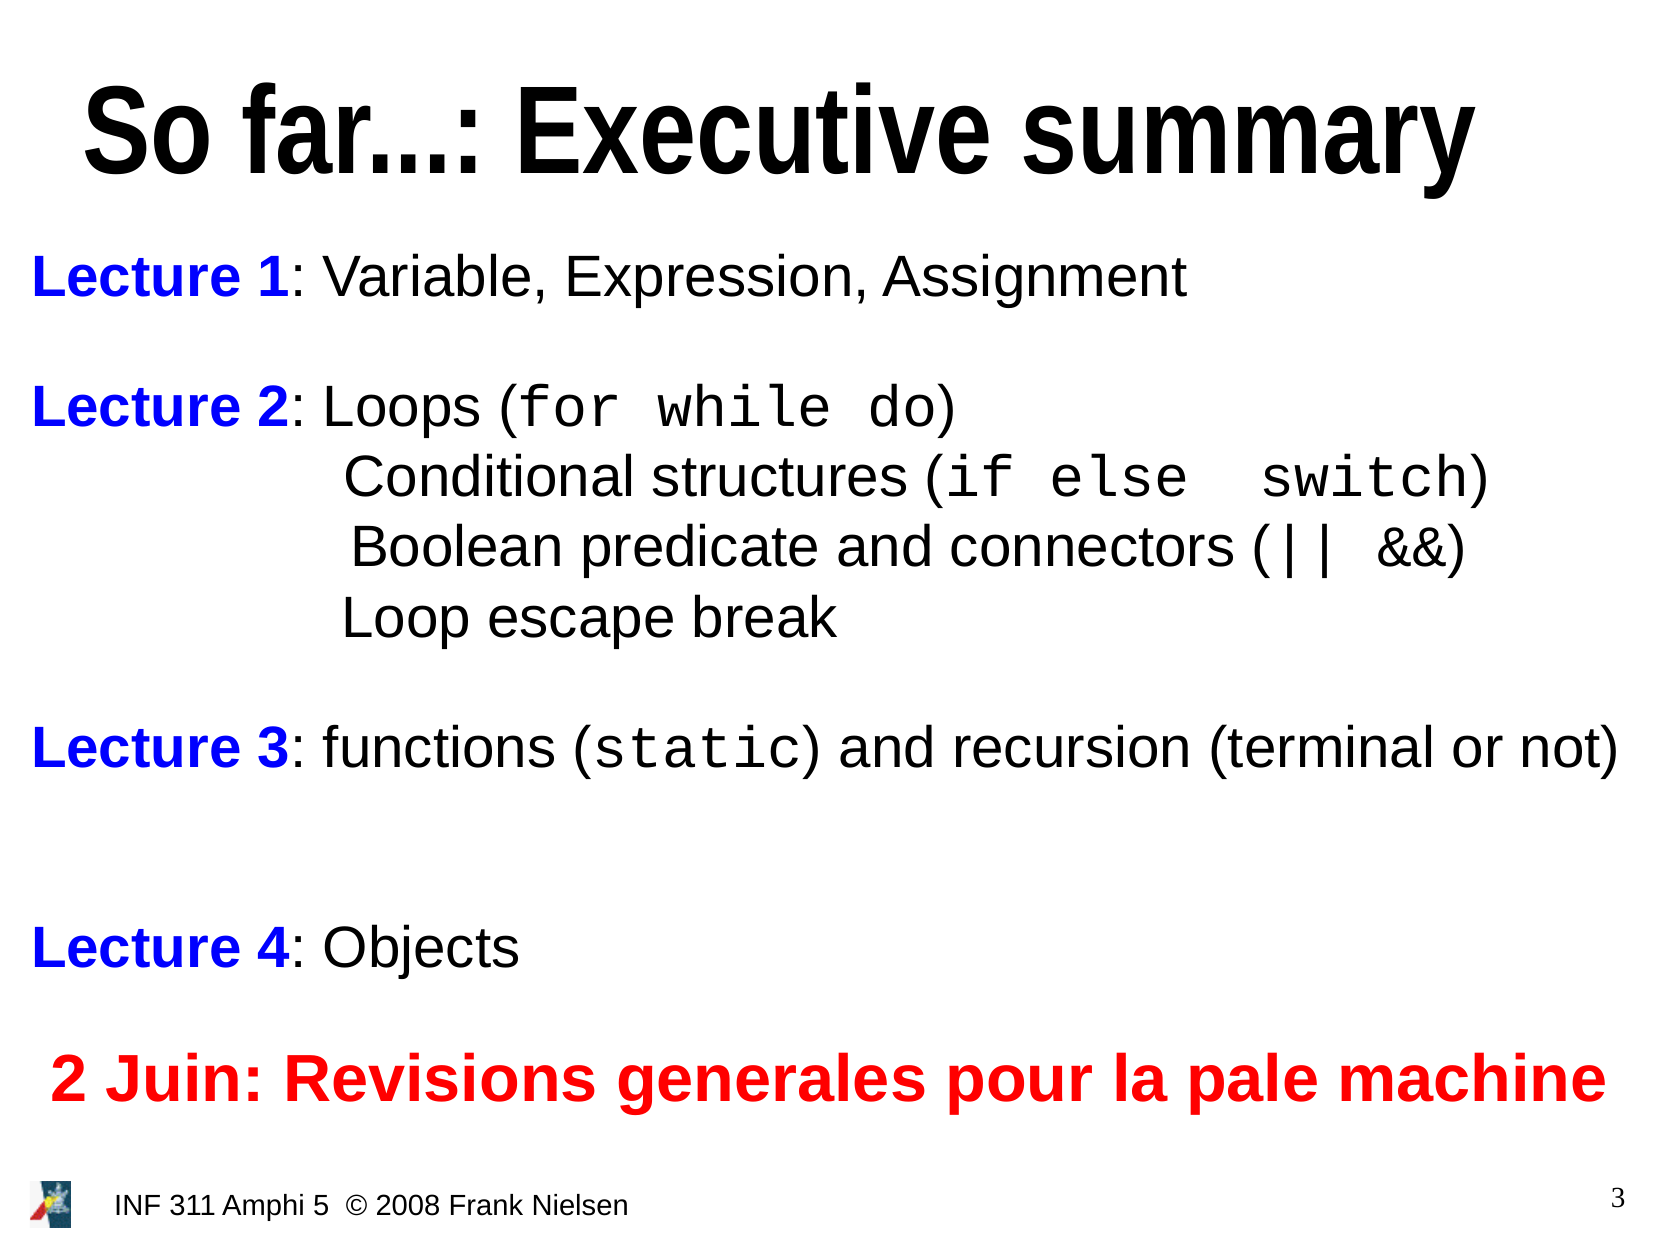

So far...: Executive summary
 Lecture 1: Variable, Expression, Assignment
 Lecture 2: Loops (for while do)
 Conditional structures (if else switch)
			 Boolean predicate and connectors (|| &&)
		 Loop escape break
 Lecture 3: functions (static) and recursion (terminal or not)
 Lecture 4: Objects
2 Juin: Revisions generales pour la pale machine